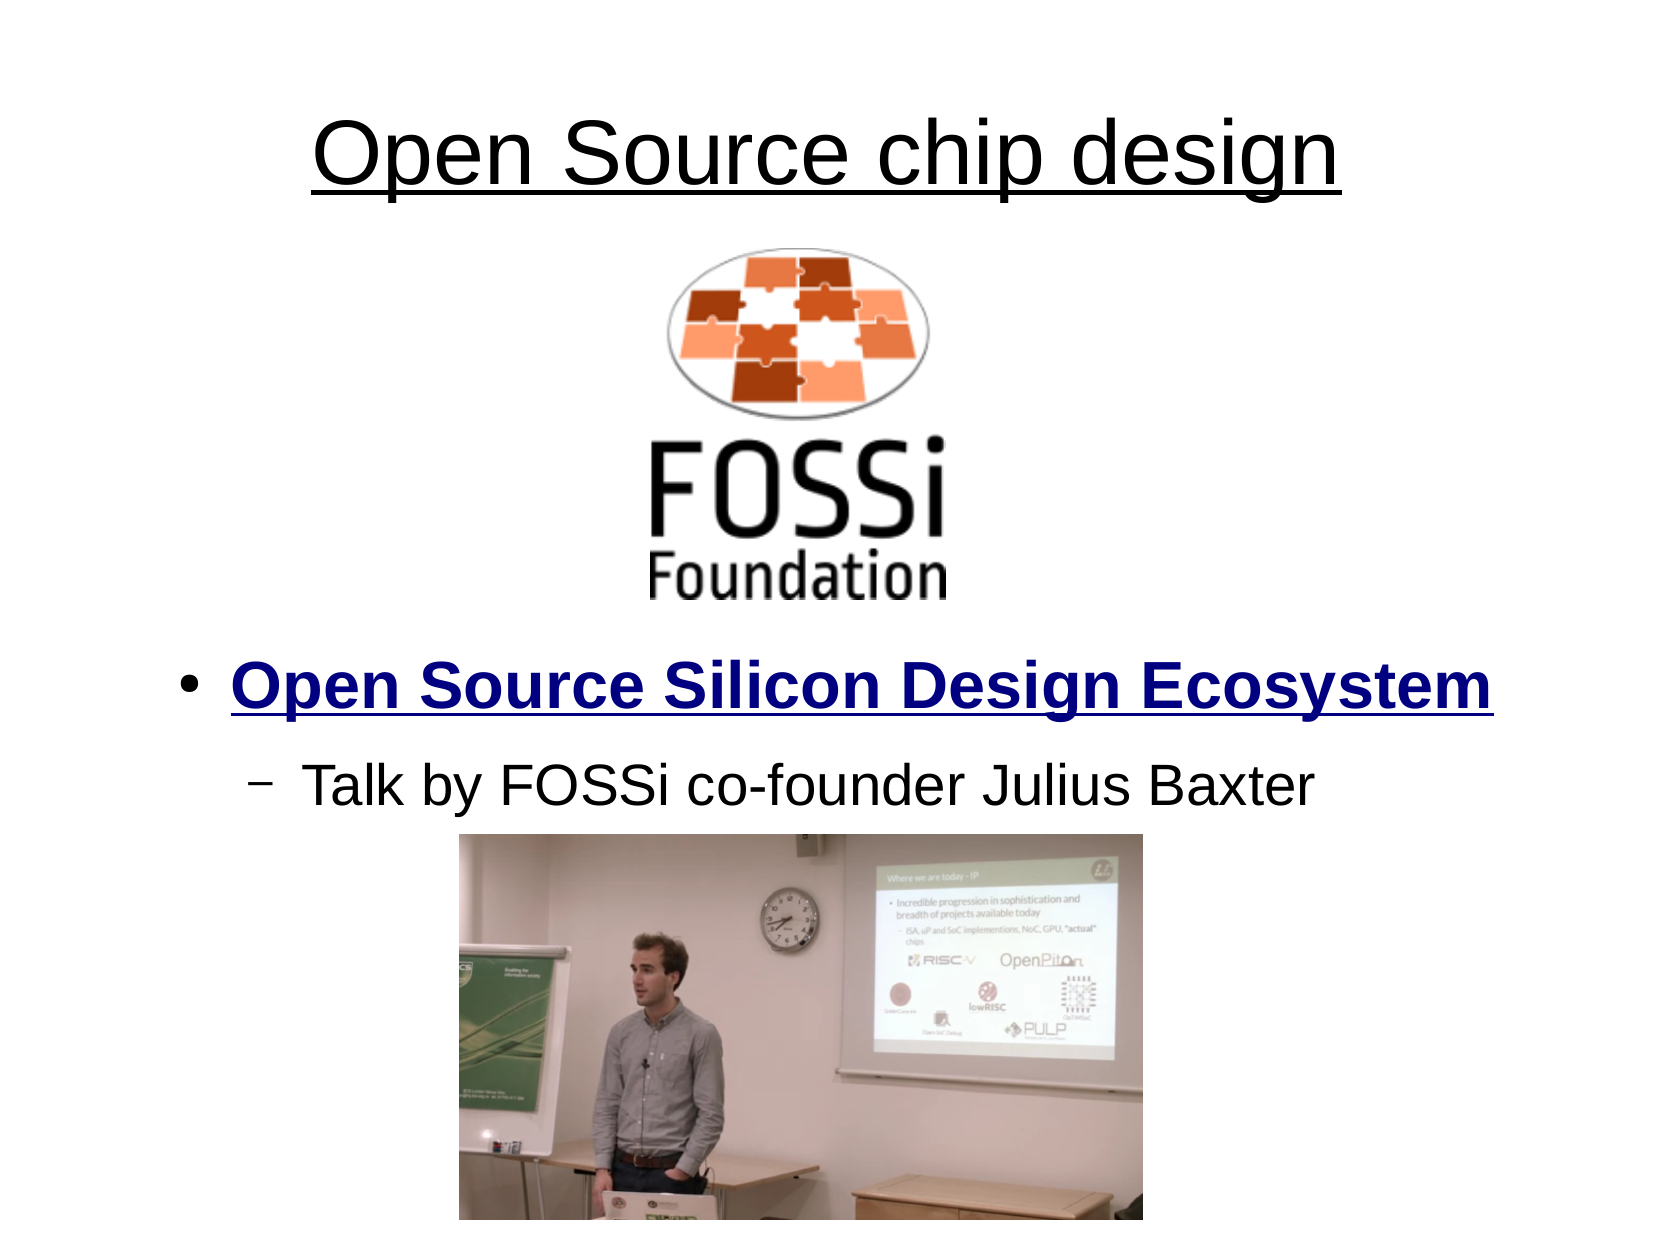

Open Source chip design
# Open Source Silicon Design Ecosystem
Talk by FOSSi co-founder Julius Baxter